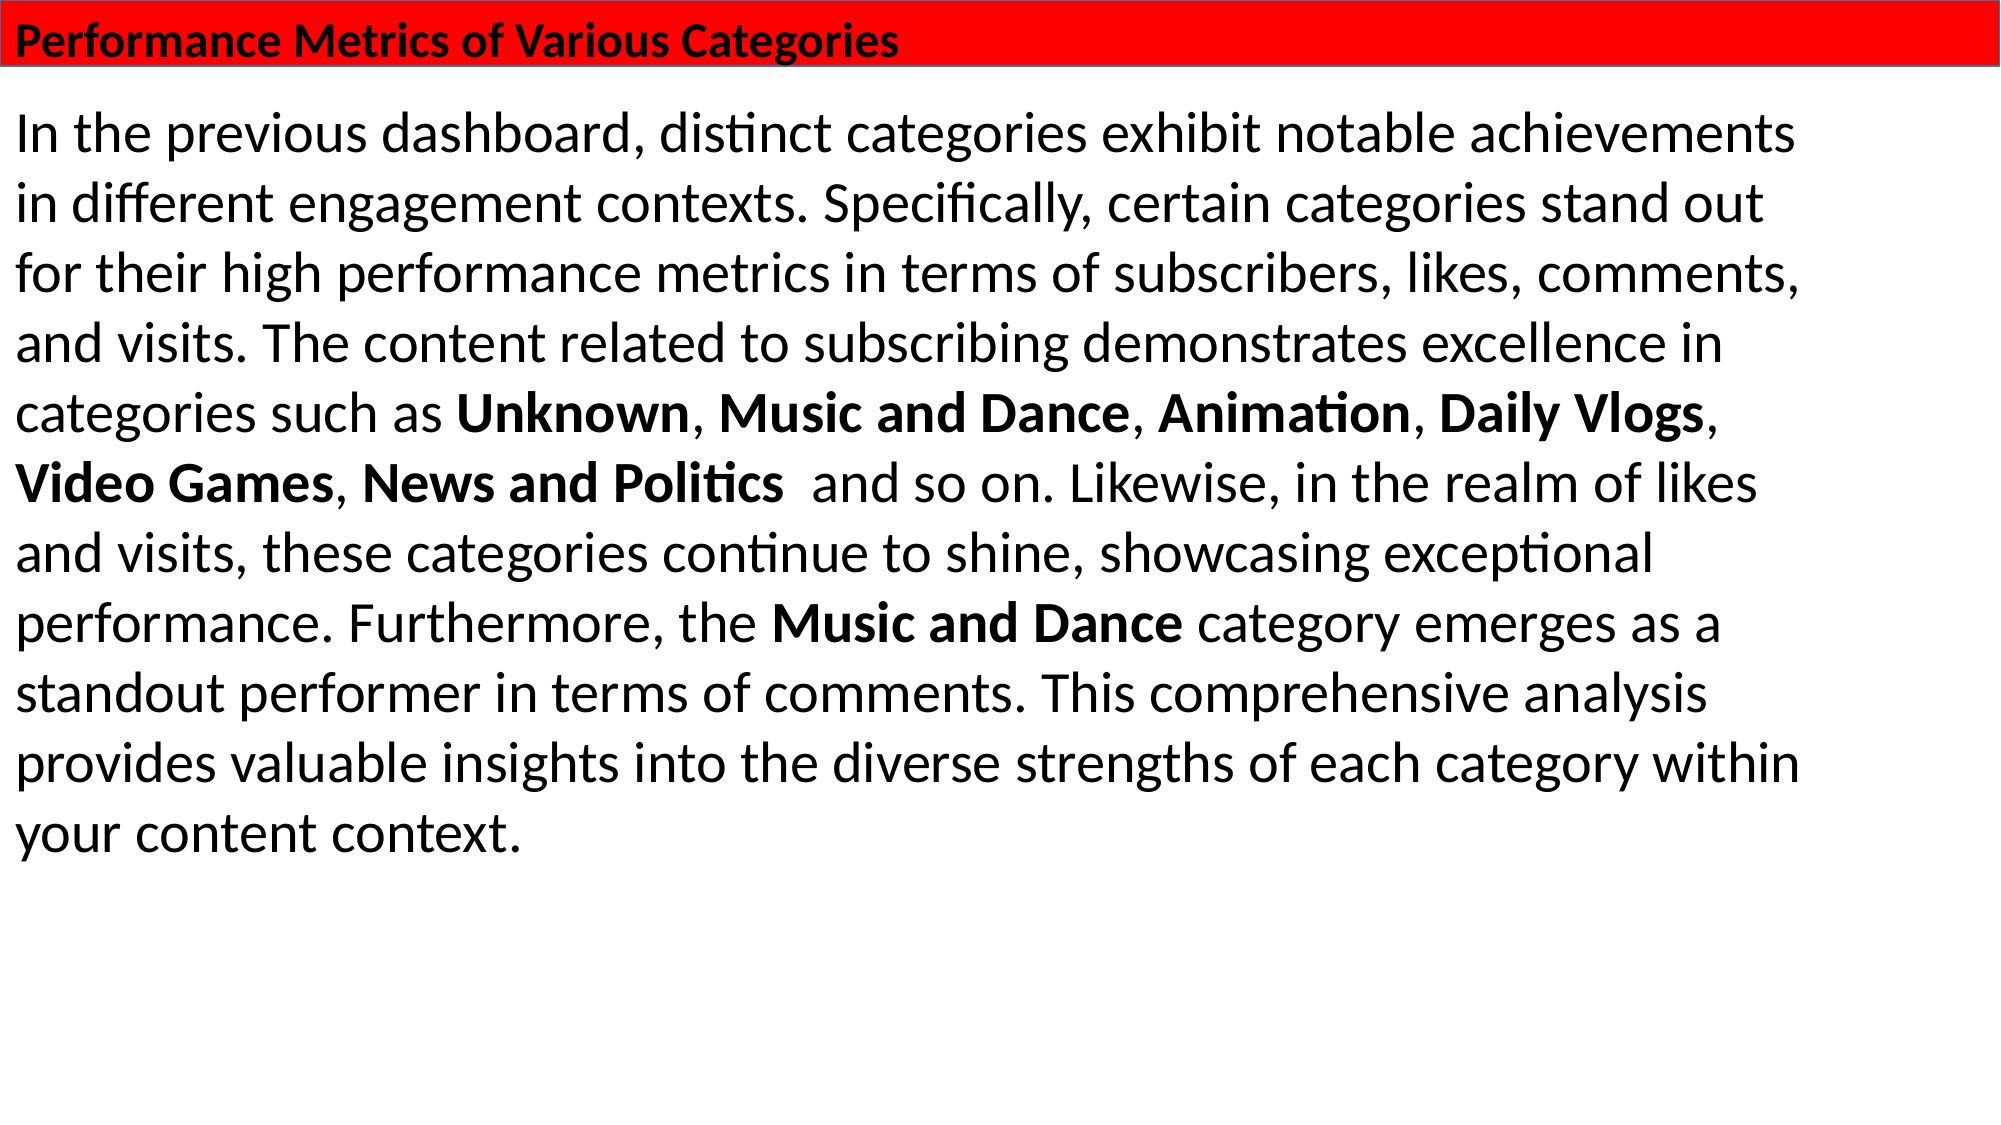

Performance Metrics of Various Categories
In the previous dashboard, distinct categories exhibit notable achievements in different engagement contexts. Specifically, certain categories stand out for their high performance metrics in terms of subscribers, likes, comments, and visits. The content related to subscribing demonstrates excellence in categories such as Unknown, Music and Dance, Animation, Daily Vlogs, Video Games, News and Politics and so on. Likewise, in the realm of likes and visits, these categories continue to shine, showcasing exceptional performance. Furthermore, the Music and Dance category emerges as a standout performer in terms of comments. This comprehensive analysis provides valuable insights into the diverse strengths of each category within your content context.